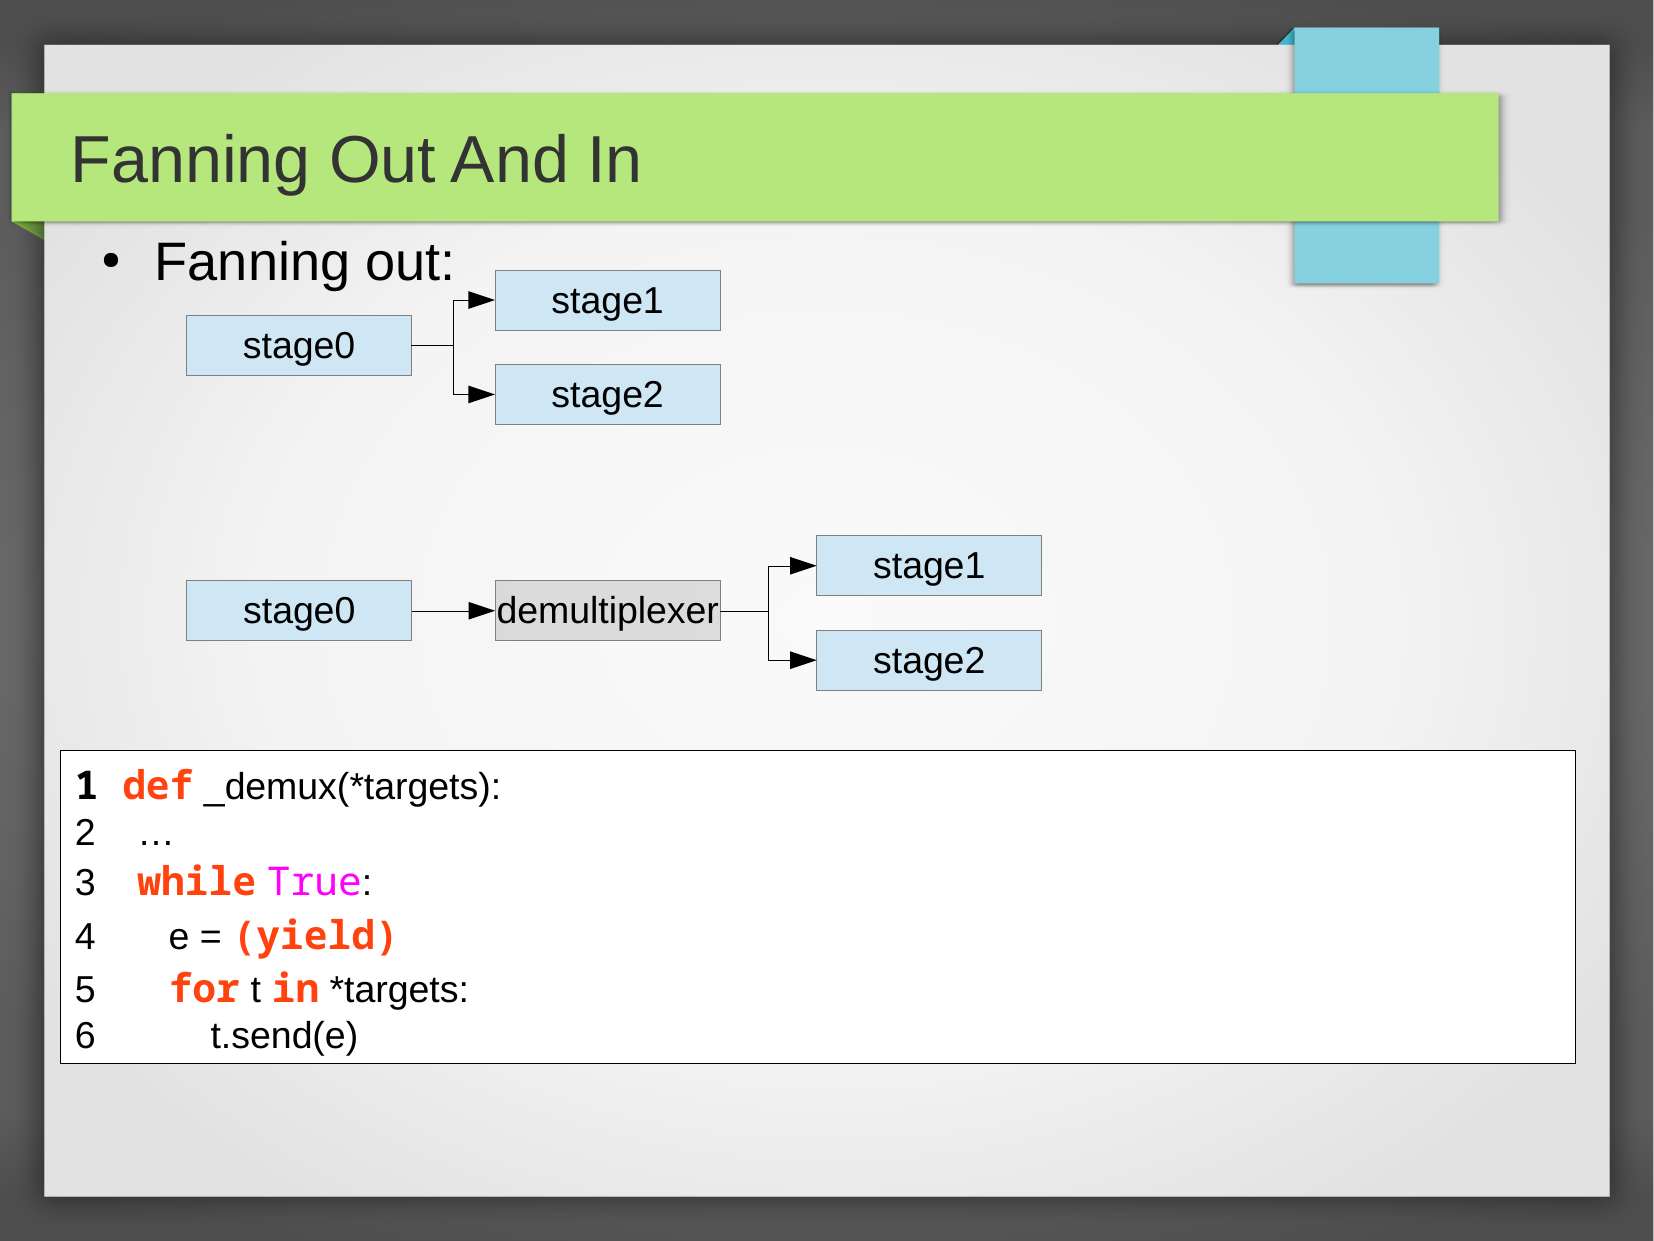

# Fanning Out And In
Fanning out:
stage1
stage0
stage2
stage1
stage0
demultiplexer
stage2
1 def _demux(*targets):
2 …
3 while True:
4 e = (yield)
5 for t in *targets:
6 t.send(e)